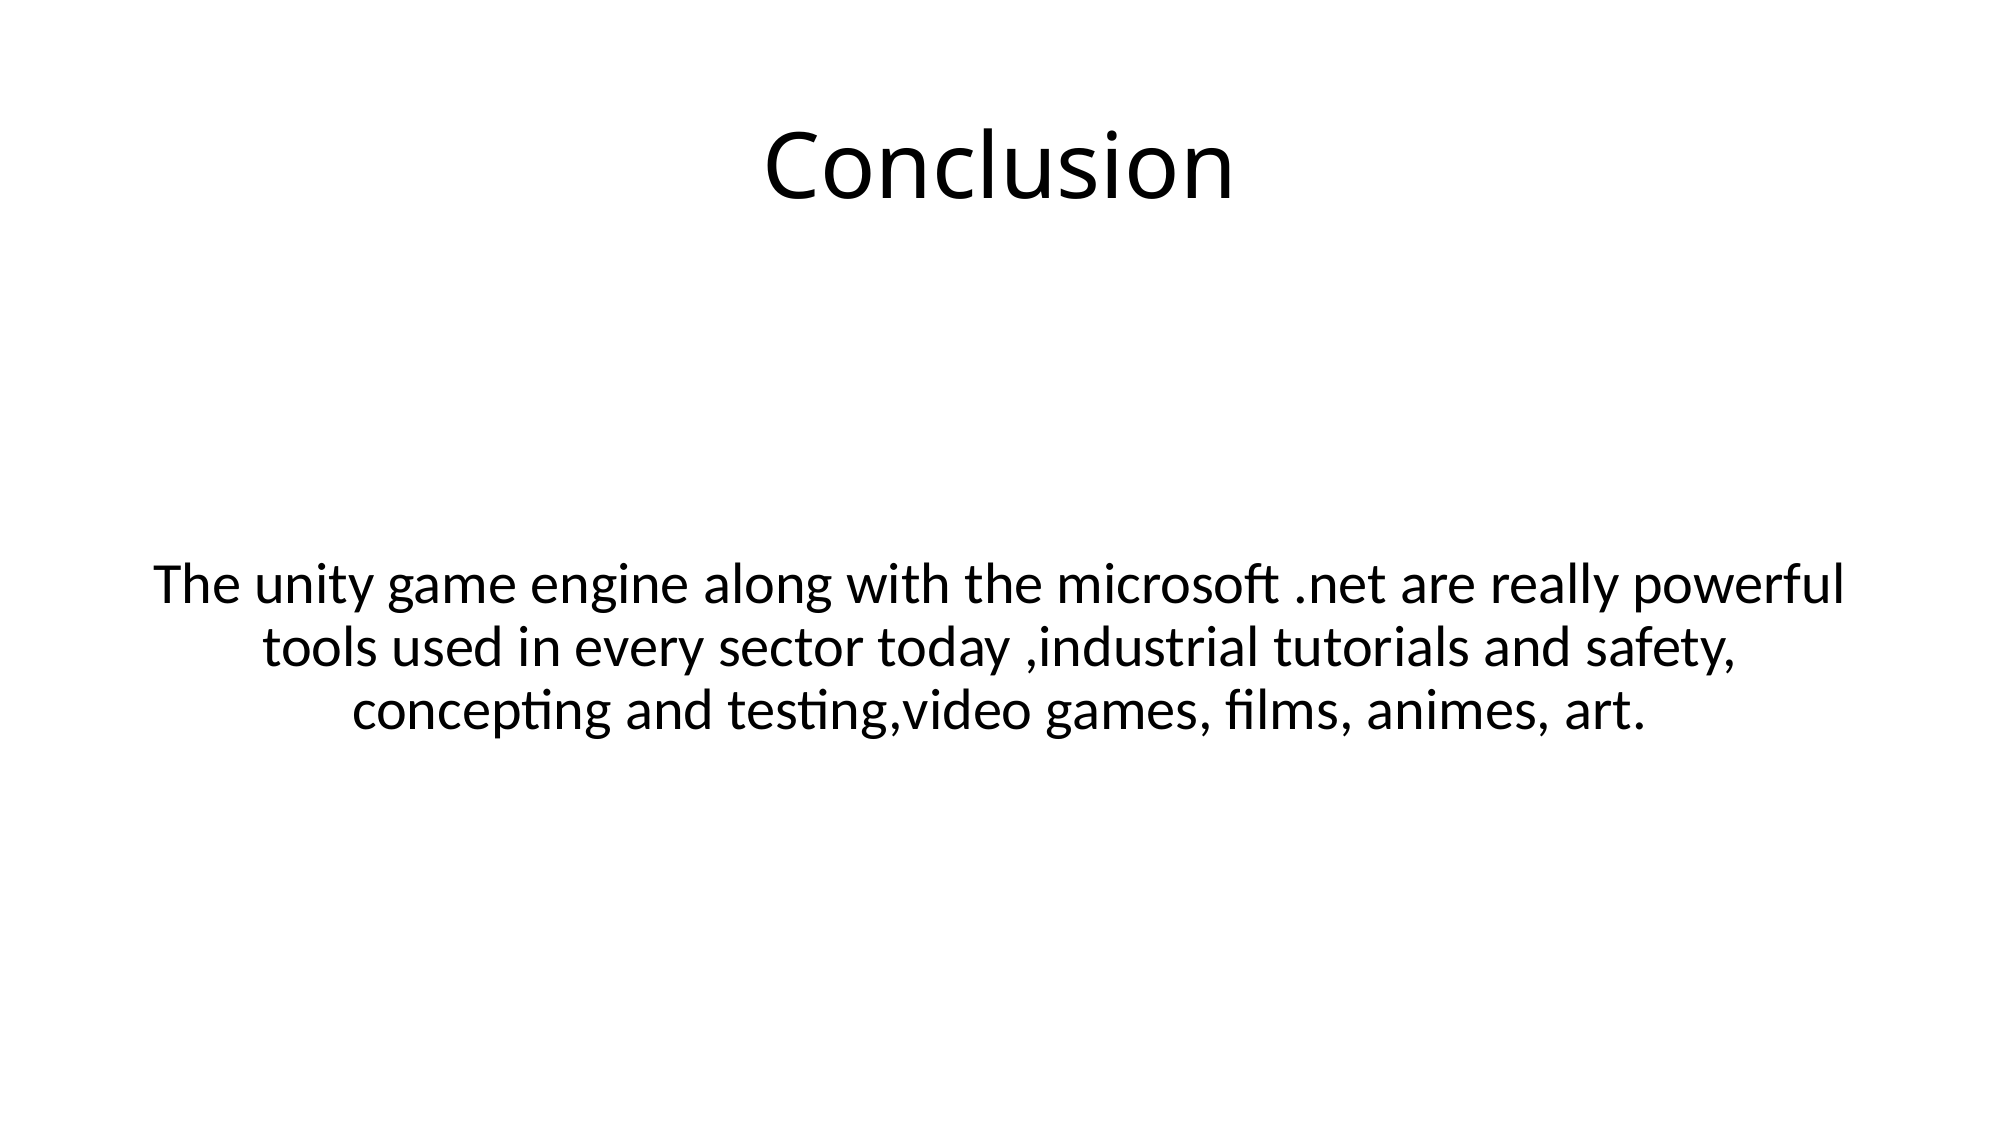

# Conclusion
The unity game engine along with the microsoft .net are really powerful tools used in every sector today ,industrial tutorials and safety, concepting and testing,video games, films, animes, art.